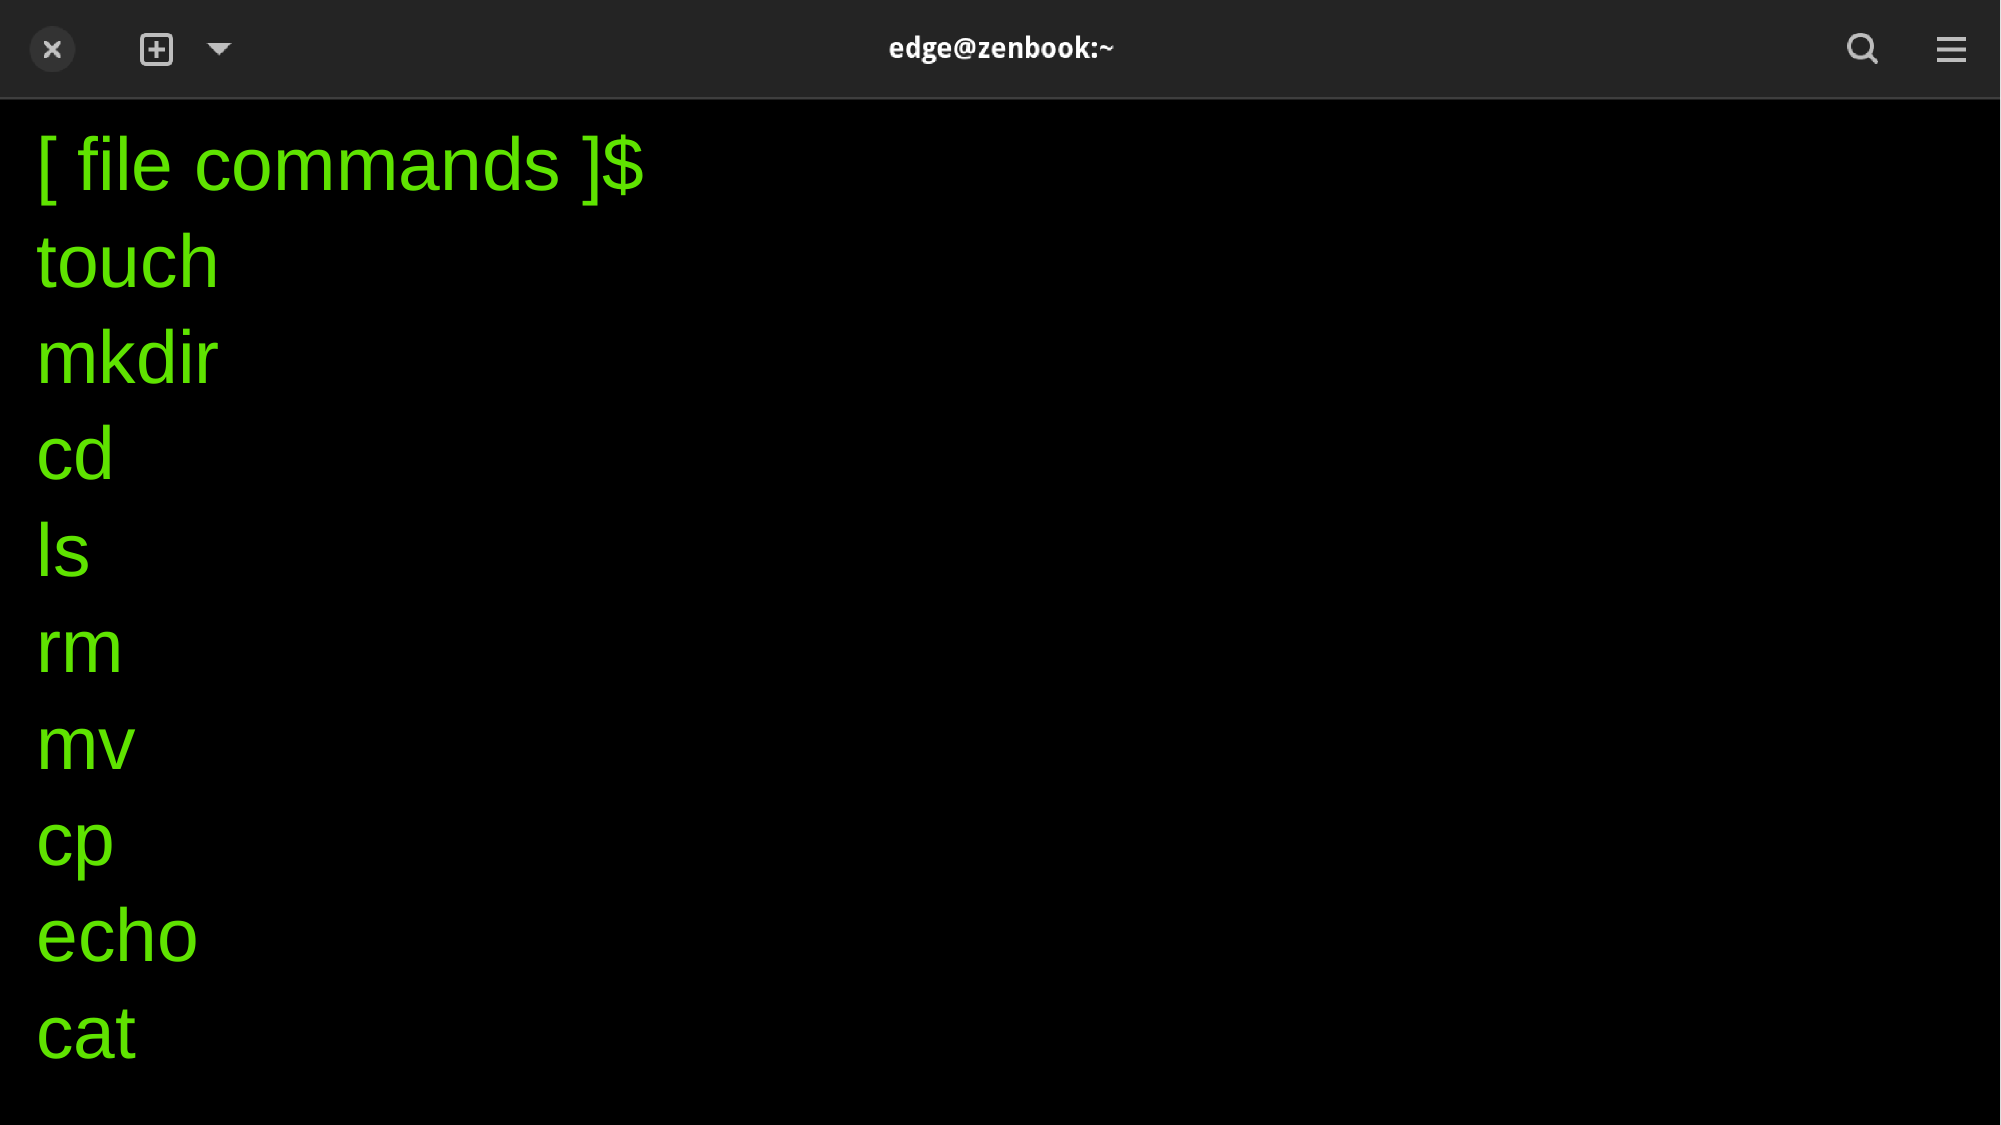

# [ file commands ]$
touch
mkdir
cd
ls
rm
mv
cp
echo
cat